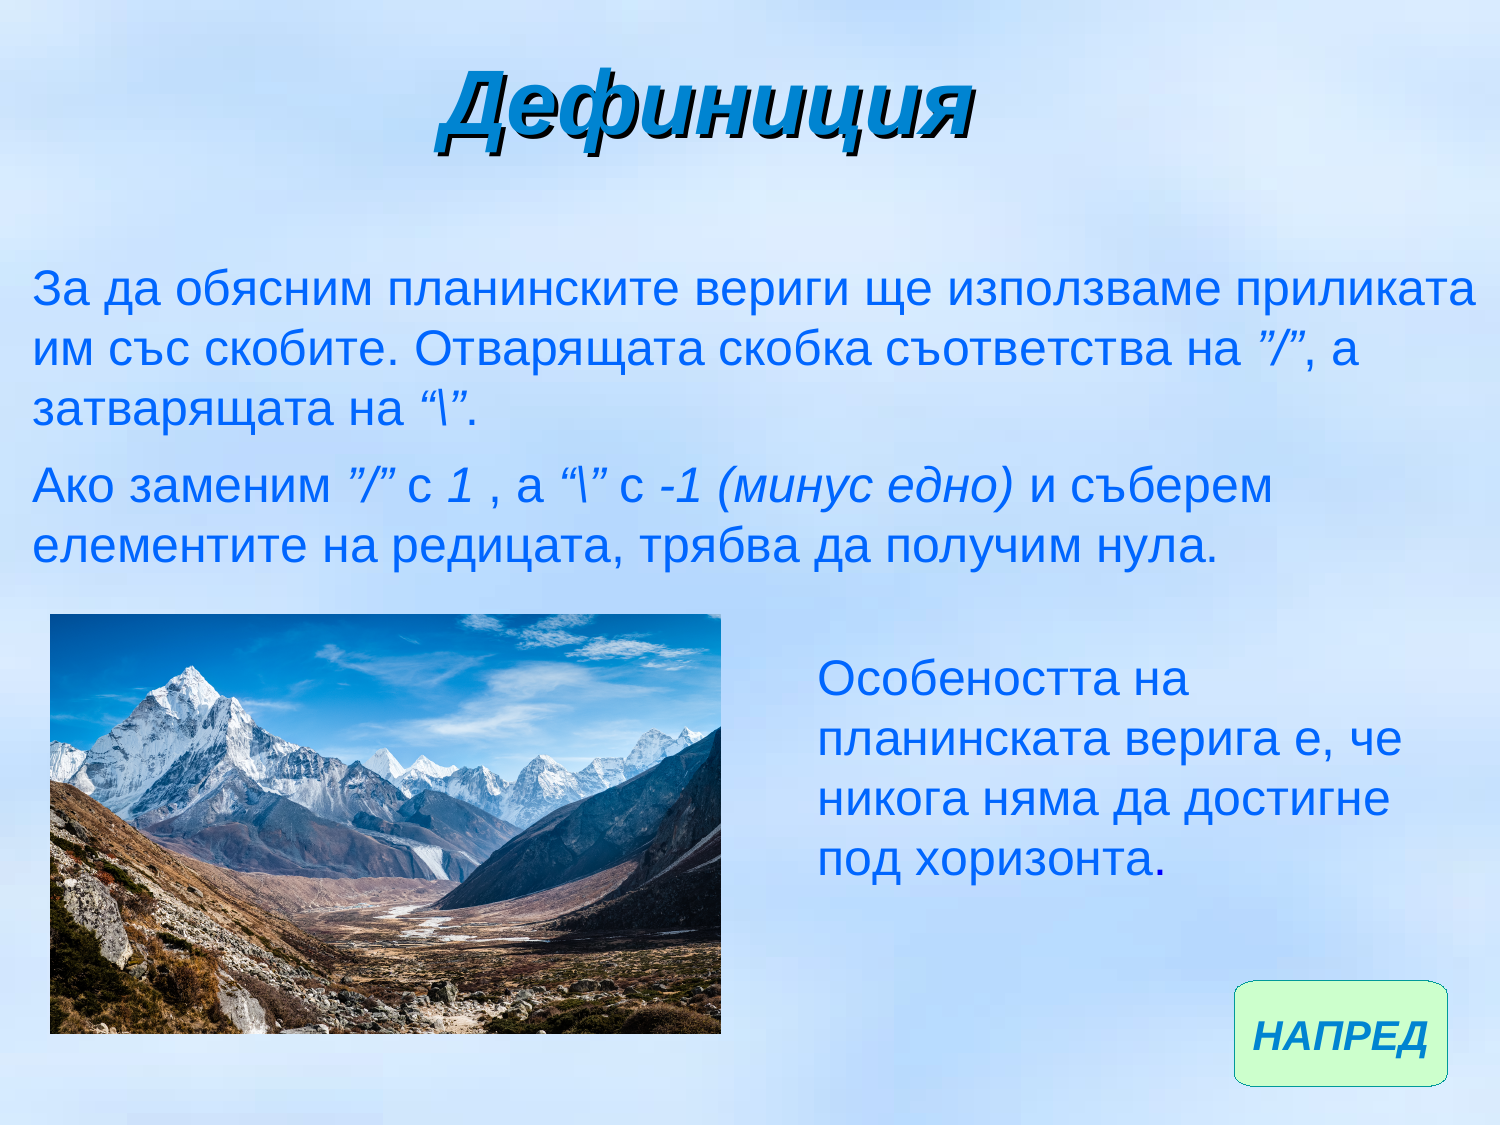

Дефиниция
# За да обясним планинските вериги ще използваме приликата им със скобите. Отварящата скобка съответства на ”/”, а затварящата на “\”.
Ако заменим ”/” с 1 , a “\” с -1 (минус едно) и съберем елементите на редицата, трябва да получим нула.
Особеността на планинската верига е, че никога няма да достигне под хоризонта.
НАПРЕД